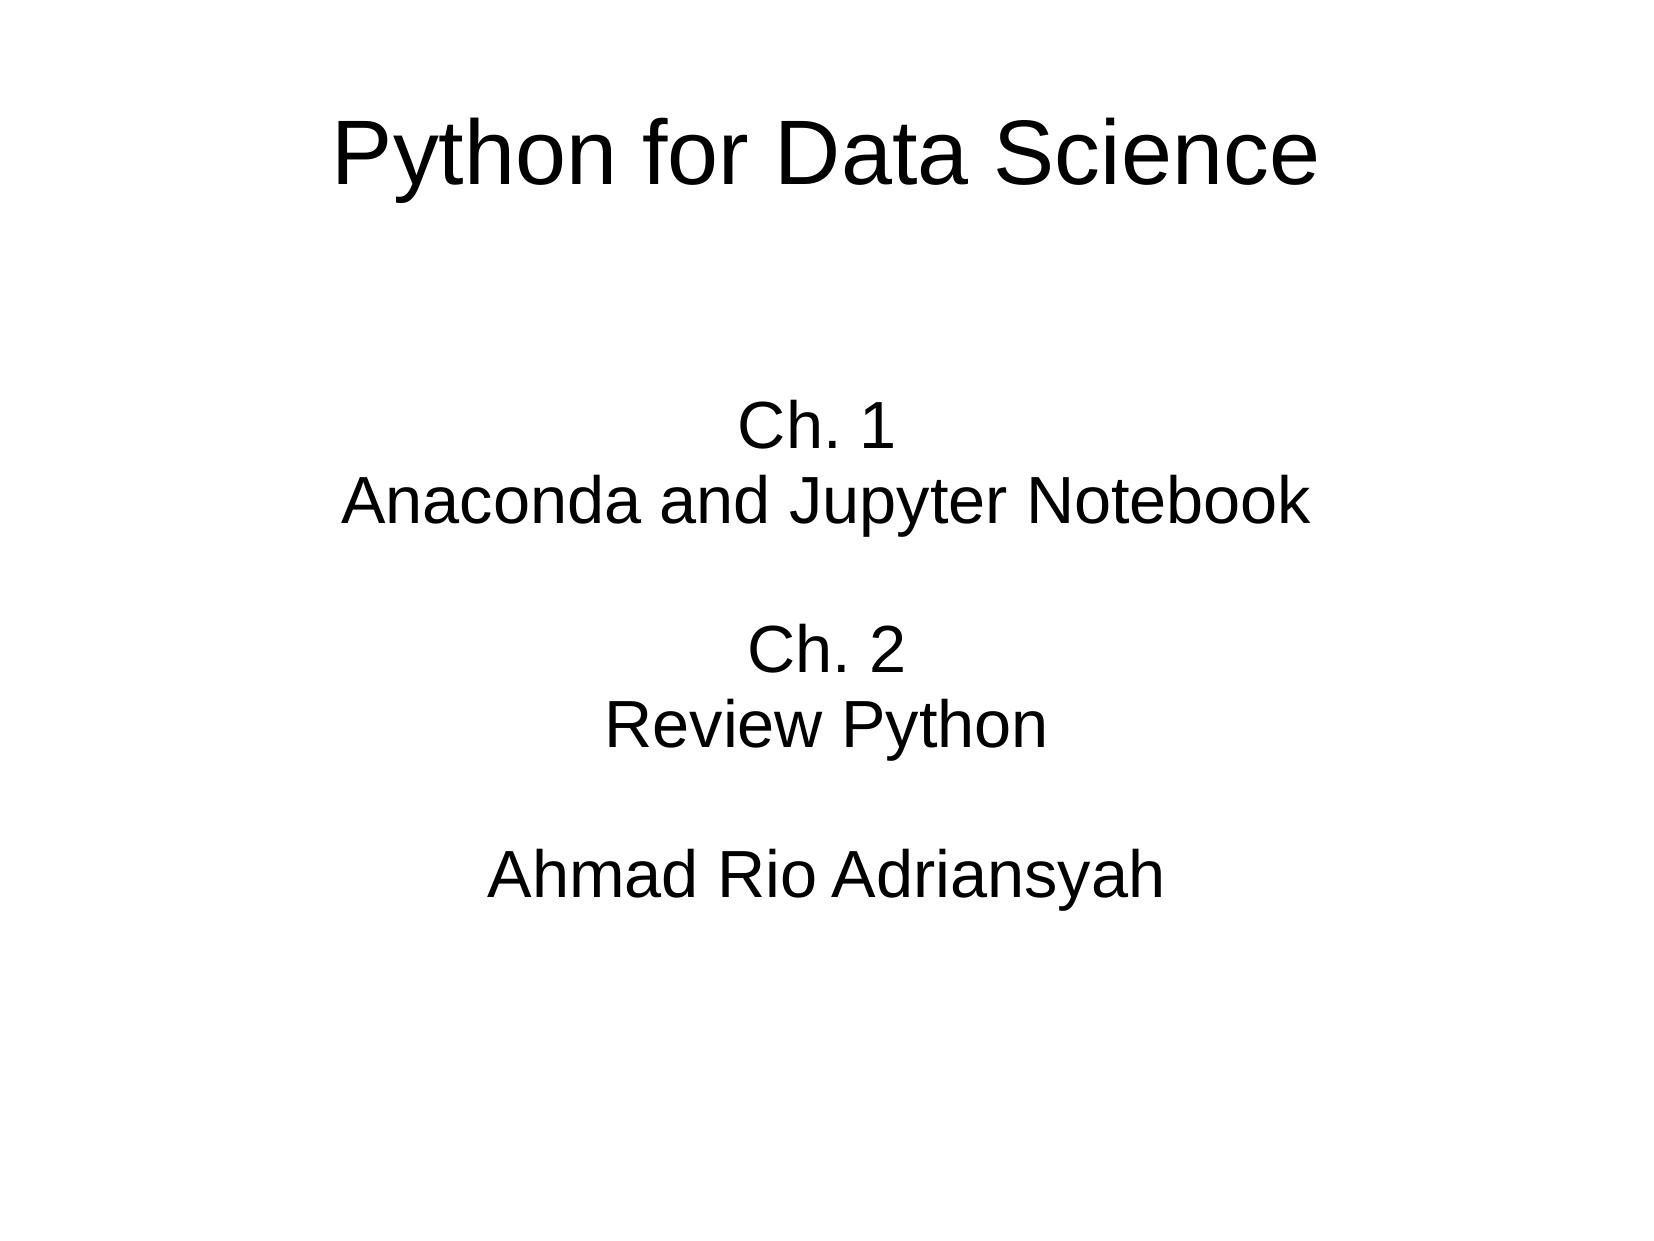

# Python for Data Science
Ch. 1
Anaconda and Jupyter Notebook
Ch. 2
Review Python
Ahmad Rio Adriansyah